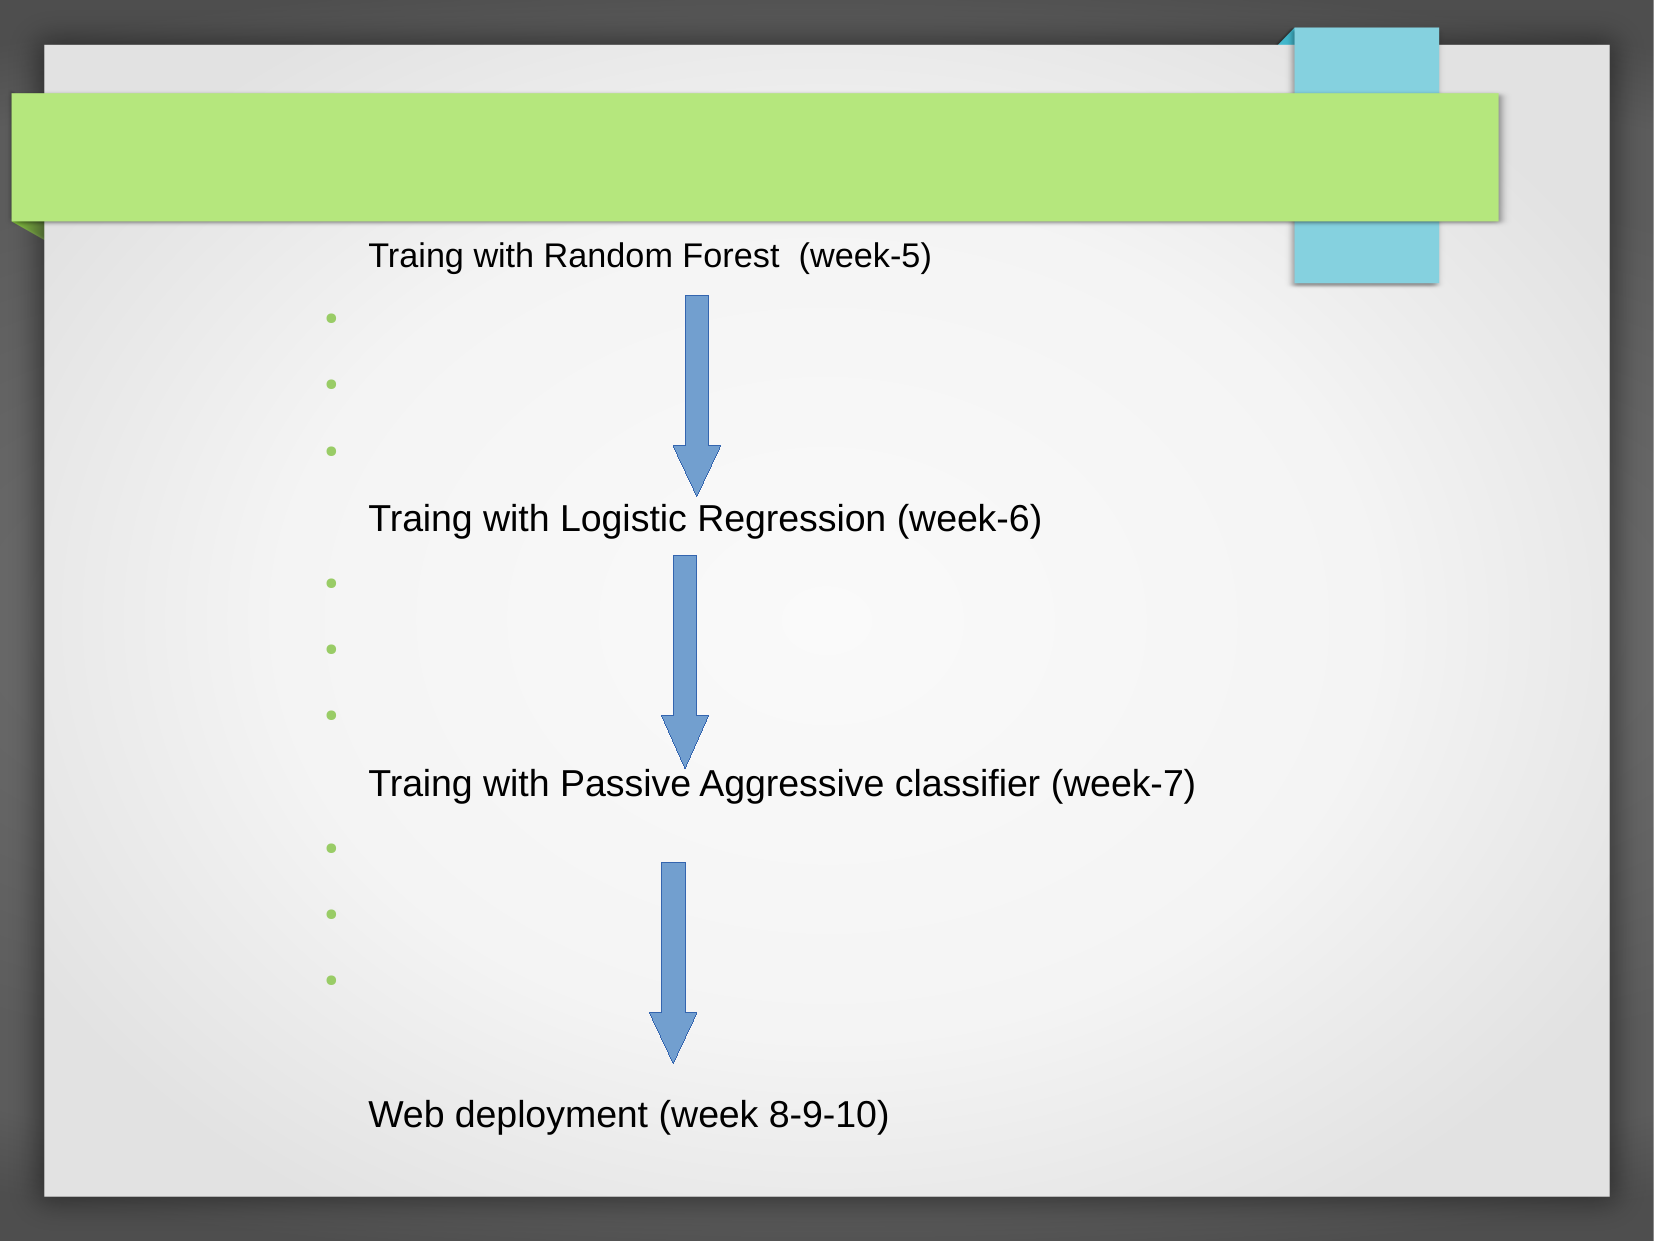

#
Traing with Random Forest (week-5)
Traing with Logistic Regression (week-6)
Traing with Passive Aggressive classifier (week-7)
Web deployment (week 8-9-10)